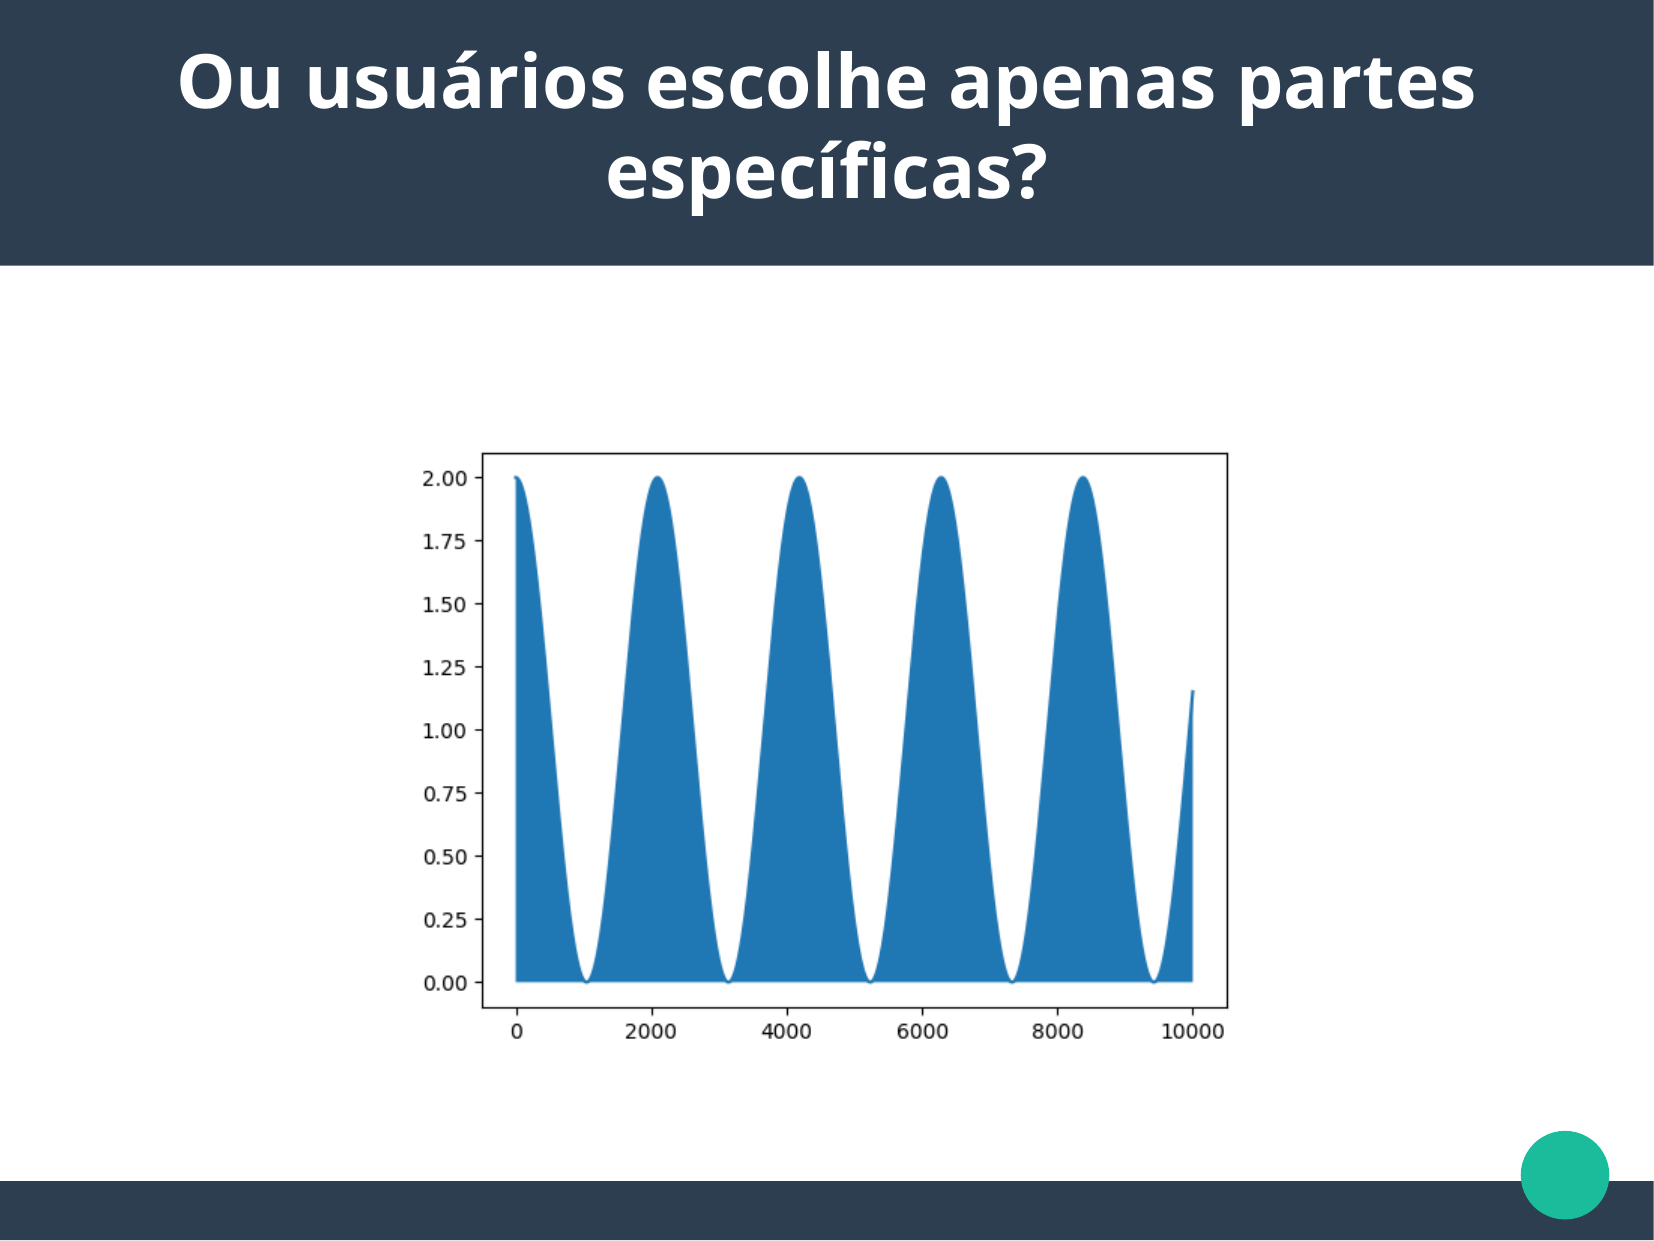

# Ou usuários escolhe apenas partes específicas?